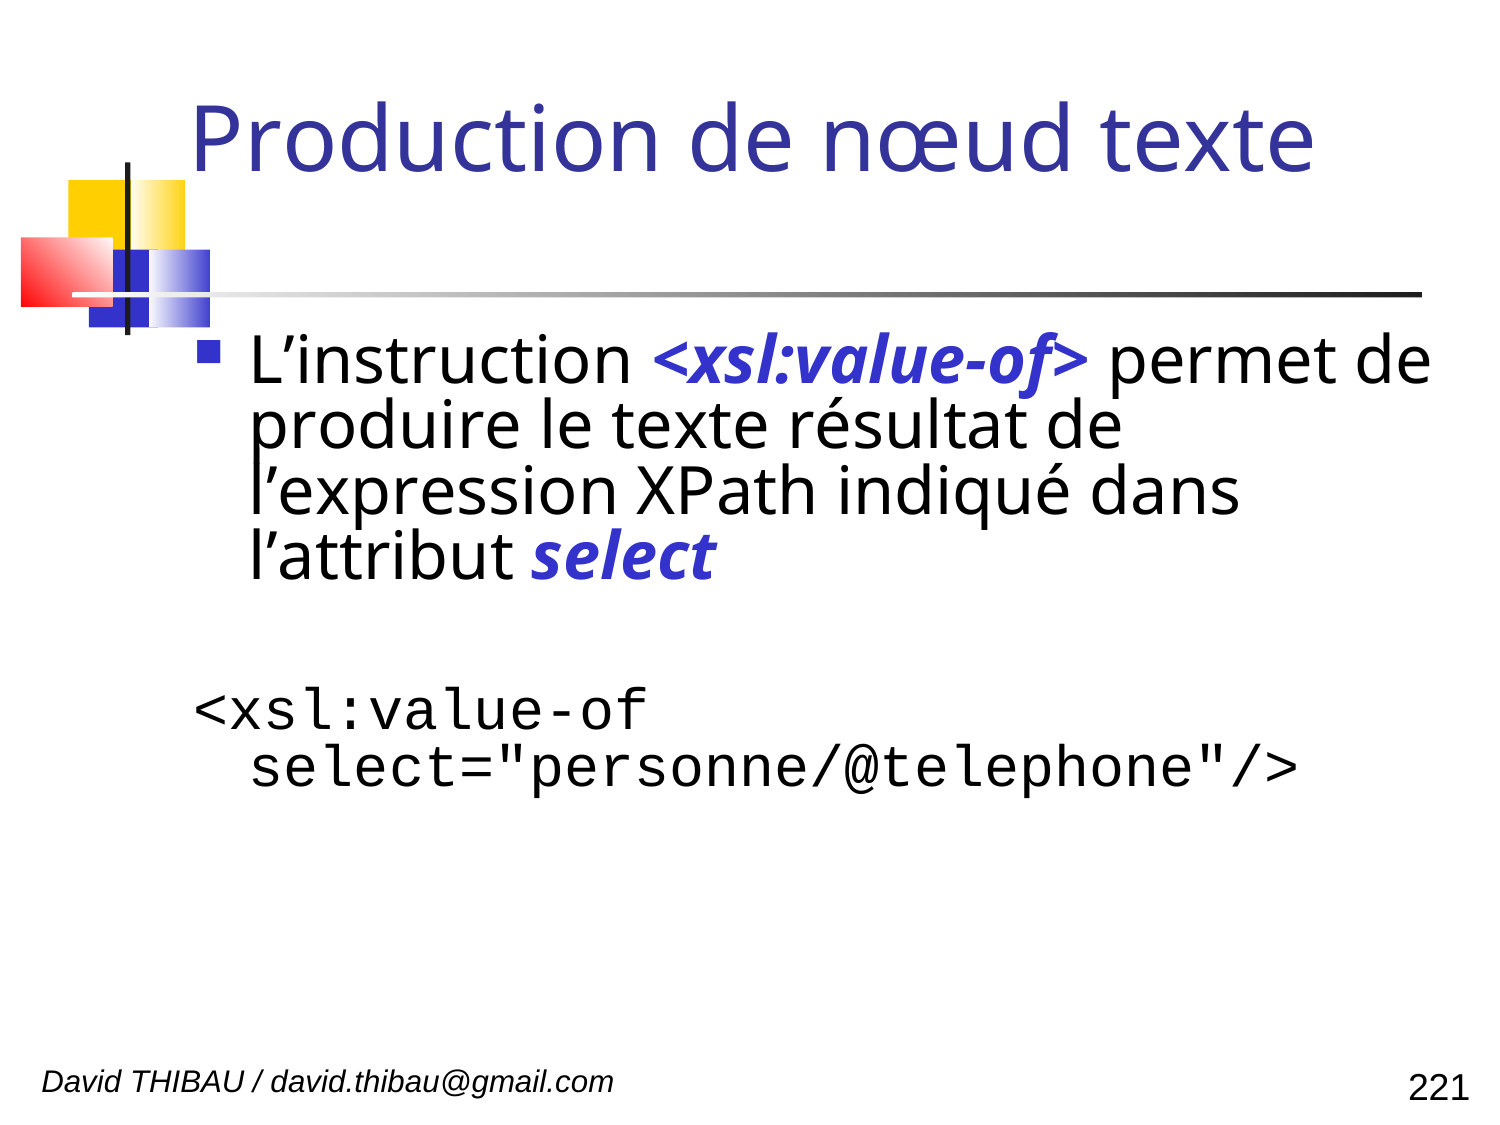

# Production de nœud texte
L’instruction <xsl:value-of> permet de produire le texte résultat de l’expression XPath indiqué dans l’attribut select
<xsl:value-of select="personne/@telephone"/>